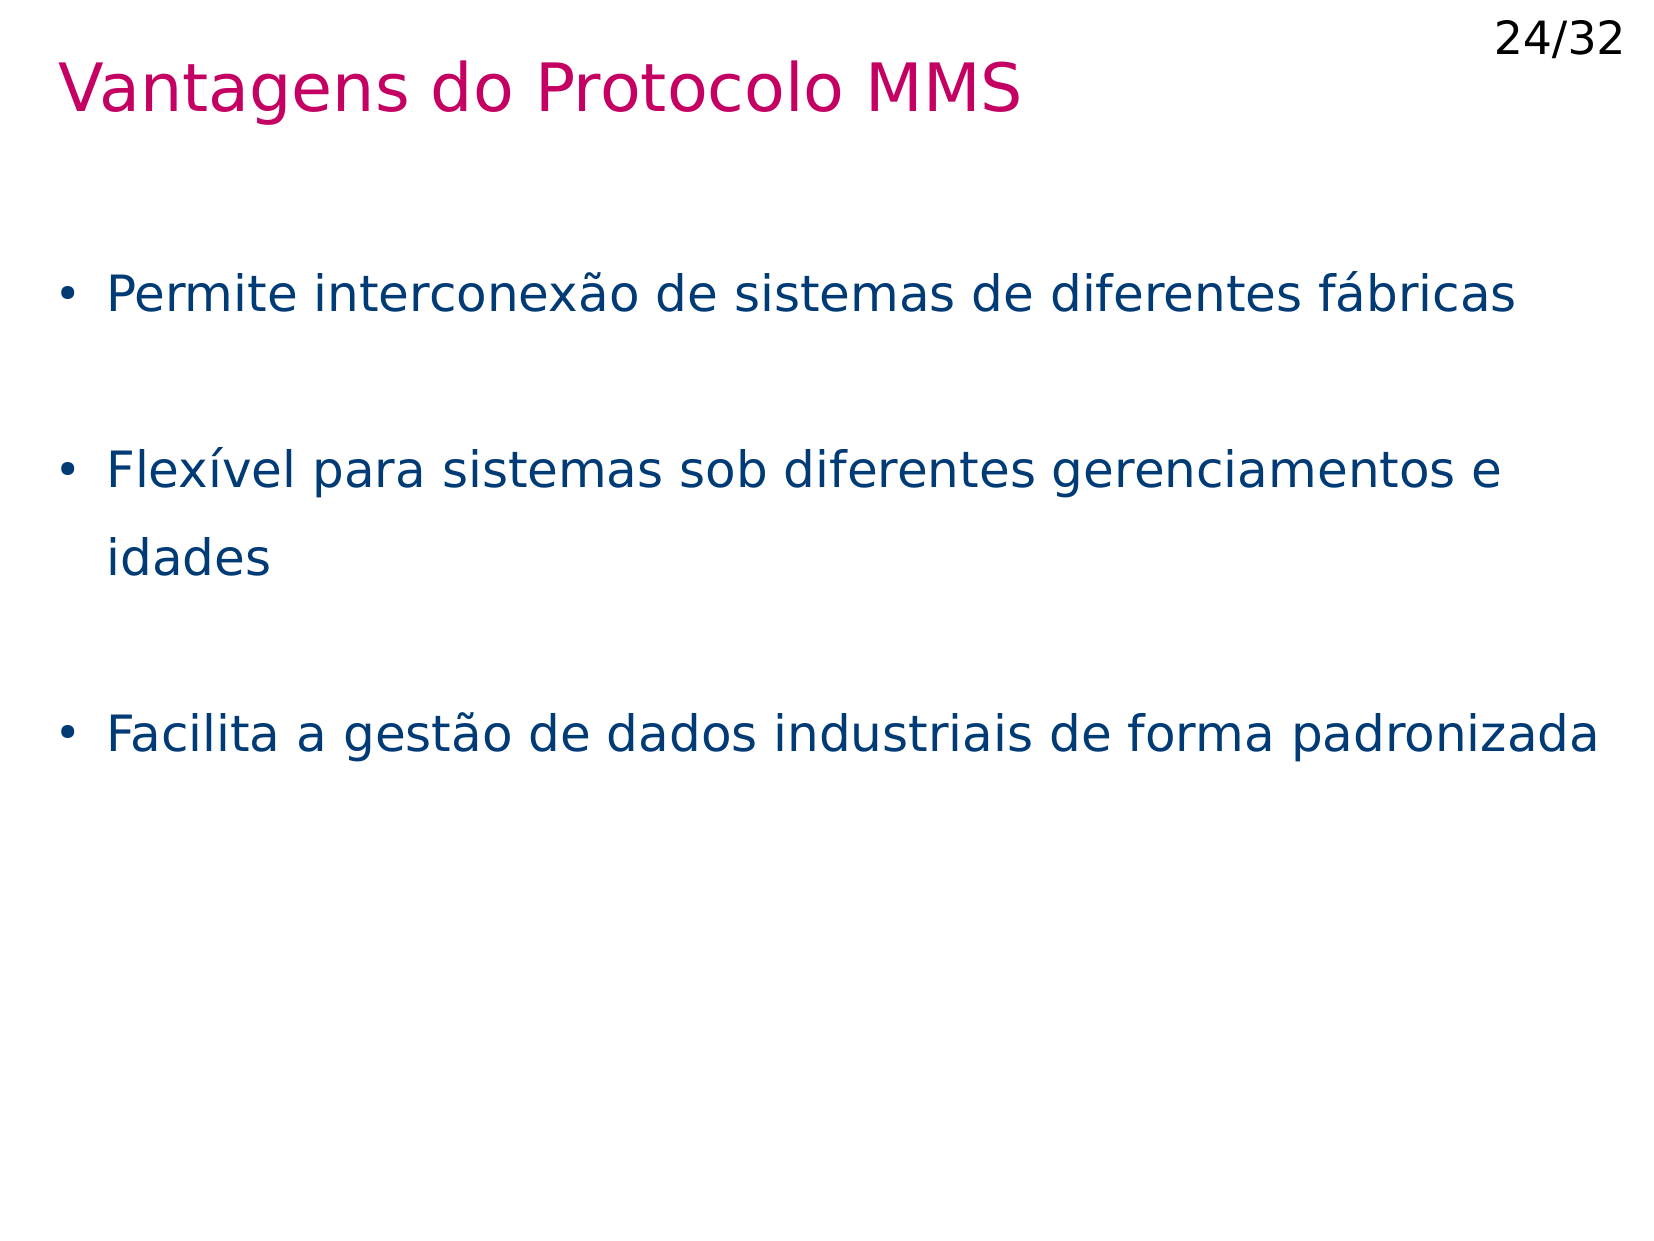

24
# Vantagens do Protocolo MMS
Permite interconexão de sistemas de diferentes fábricas
Flexível para sistemas sob diferentes gerenciamentos e idades
Facilita a gestão de dados industriais de forma padronizada